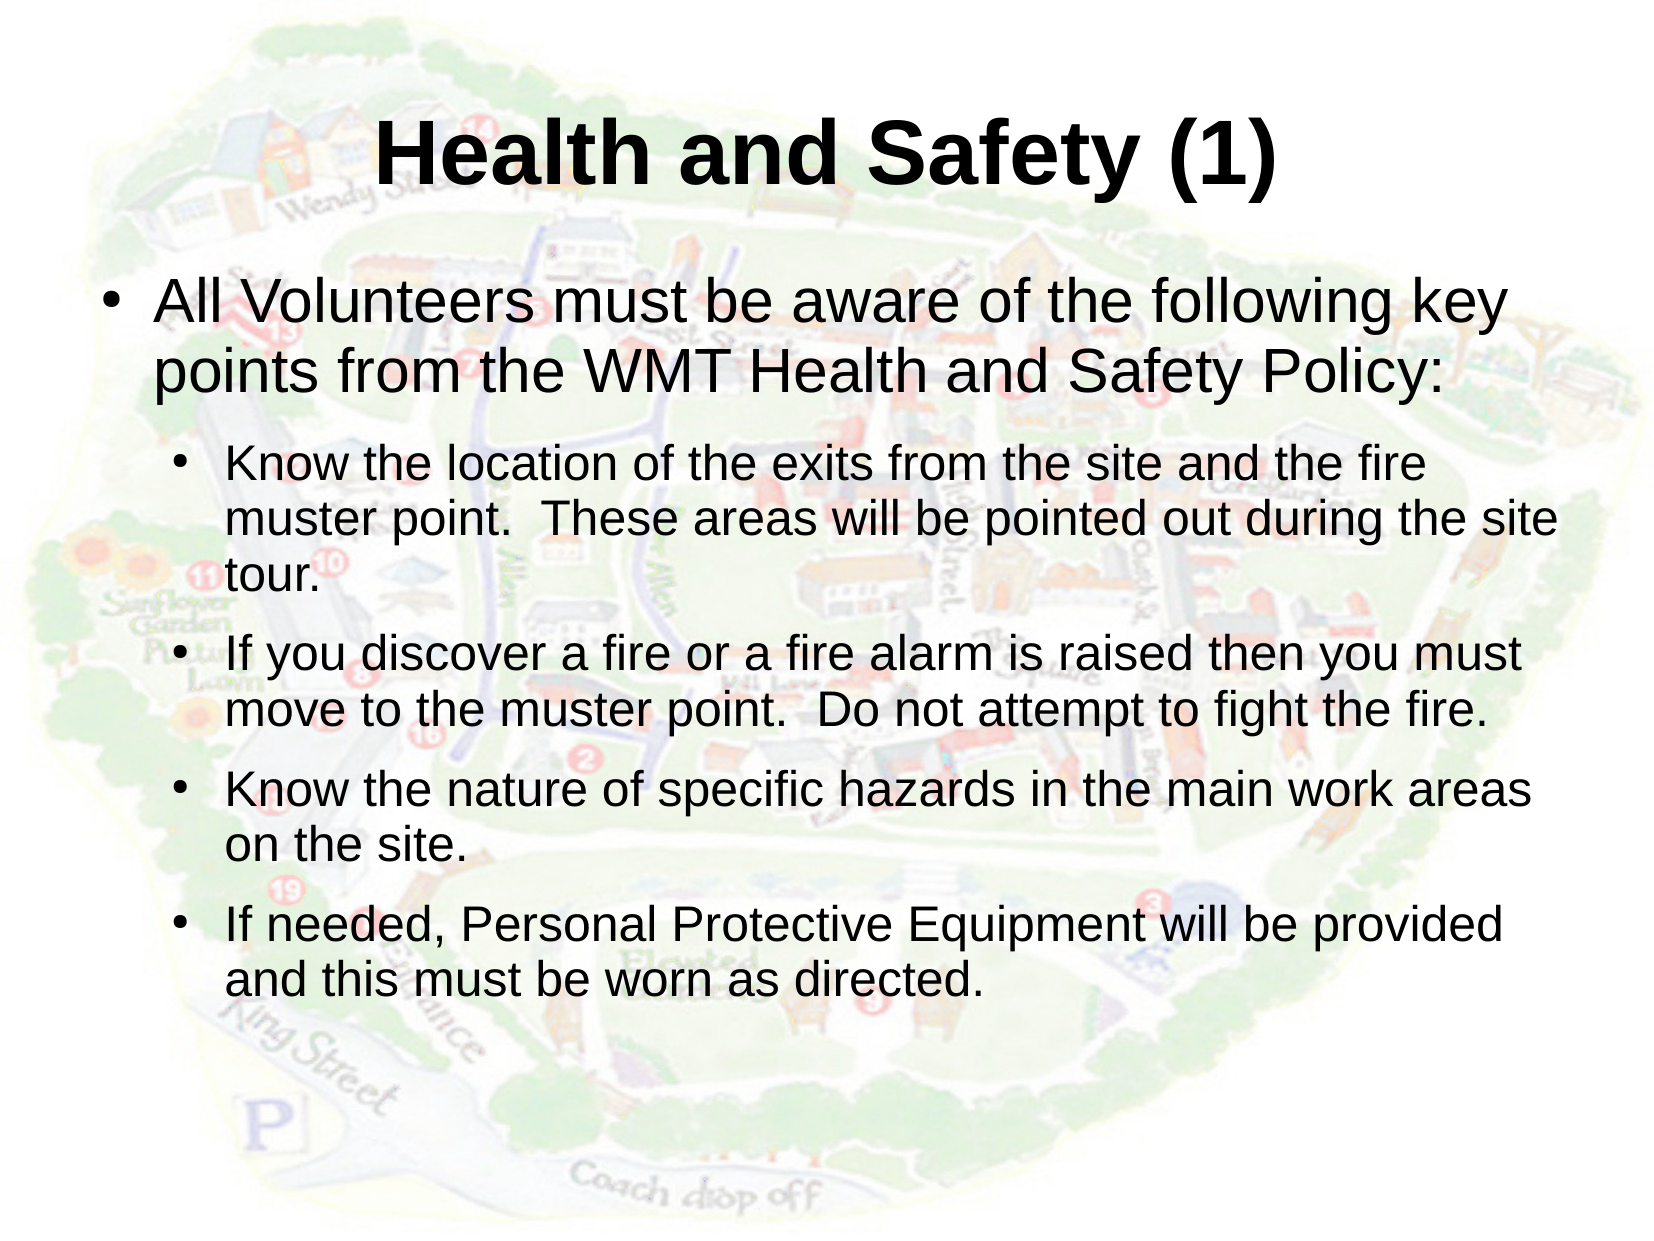

# Health and Safety (1)
All Volunteers must be aware of the following key points from the WMT Health and Safety Policy:
Know the location of the exits from the site and the fire muster point. These areas will be pointed out during the site tour.
If you discover a fire or a fire alarm is raised then you must move to the muster point. Do not attempt to fight the fire.
Know the nature of specific hazards in the main work areas on the site.
If needed, Personal Protective Equipment will be provided and this must be worn as directed.